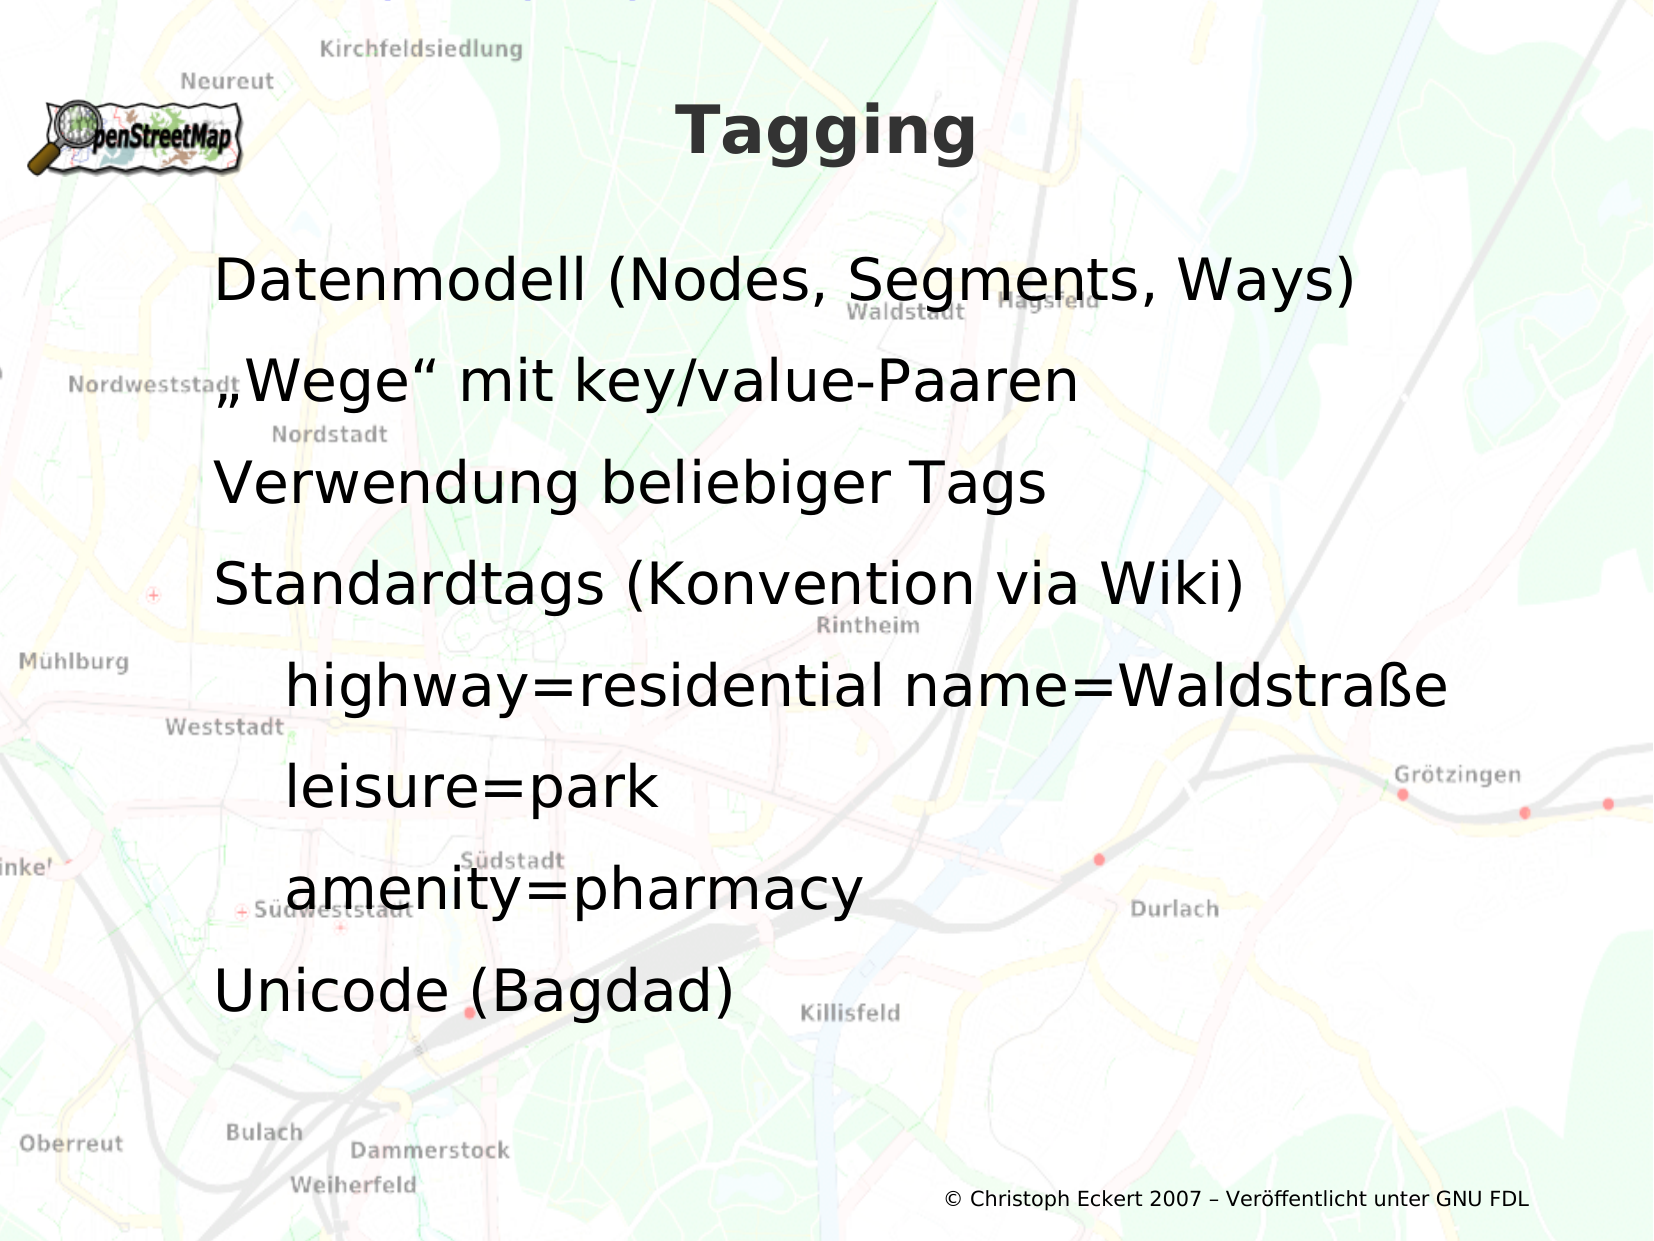

# Tagging
Datenmodell (Nodes, Segments, Ways)
„Wege“ mit key/value-Paaren
Verwendung beliebiger Tags
Standardtags (Konvention via Wiki)
highway=residential name=Waldstraße
leisure=park
amenity=pharmacy
Unicode (Bagdad)